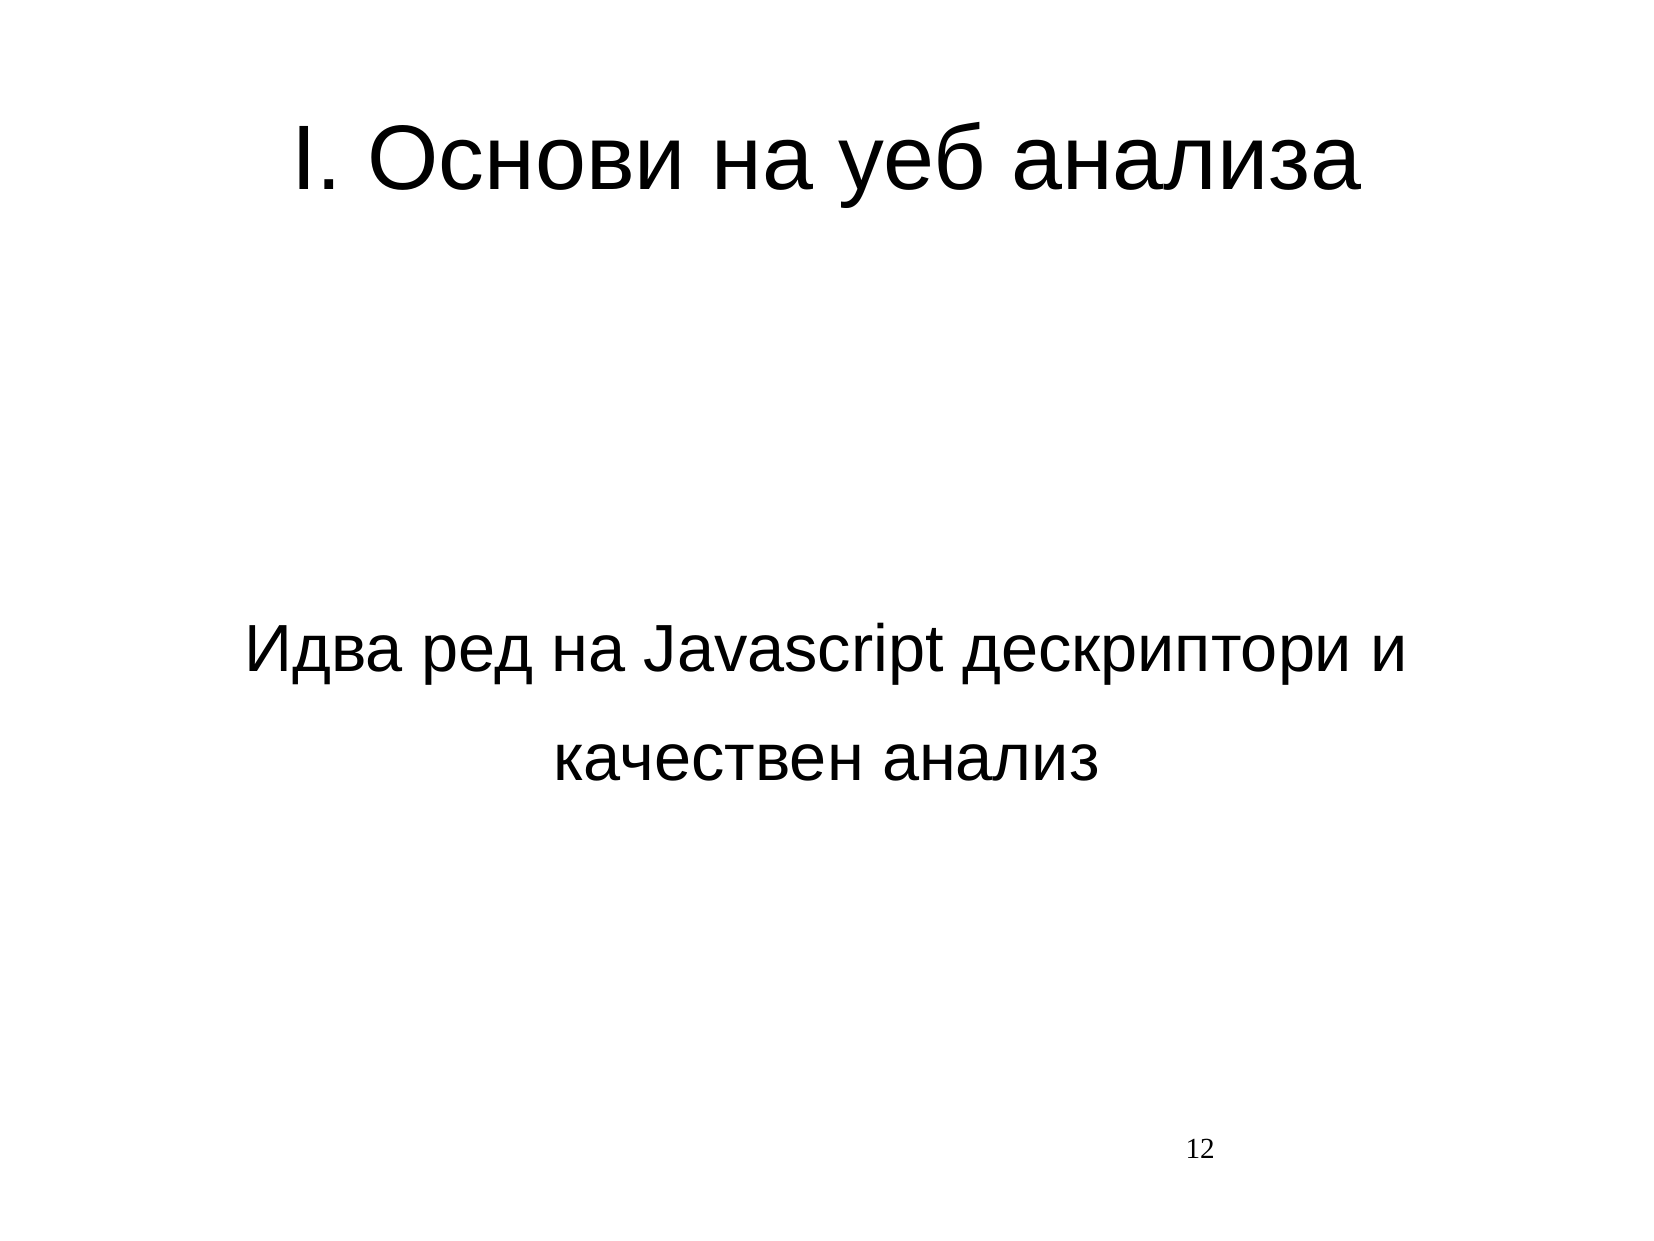

# I. Основи на уеб анализа
Идва ред на Javascript дескриптори и
качествен анализ
6